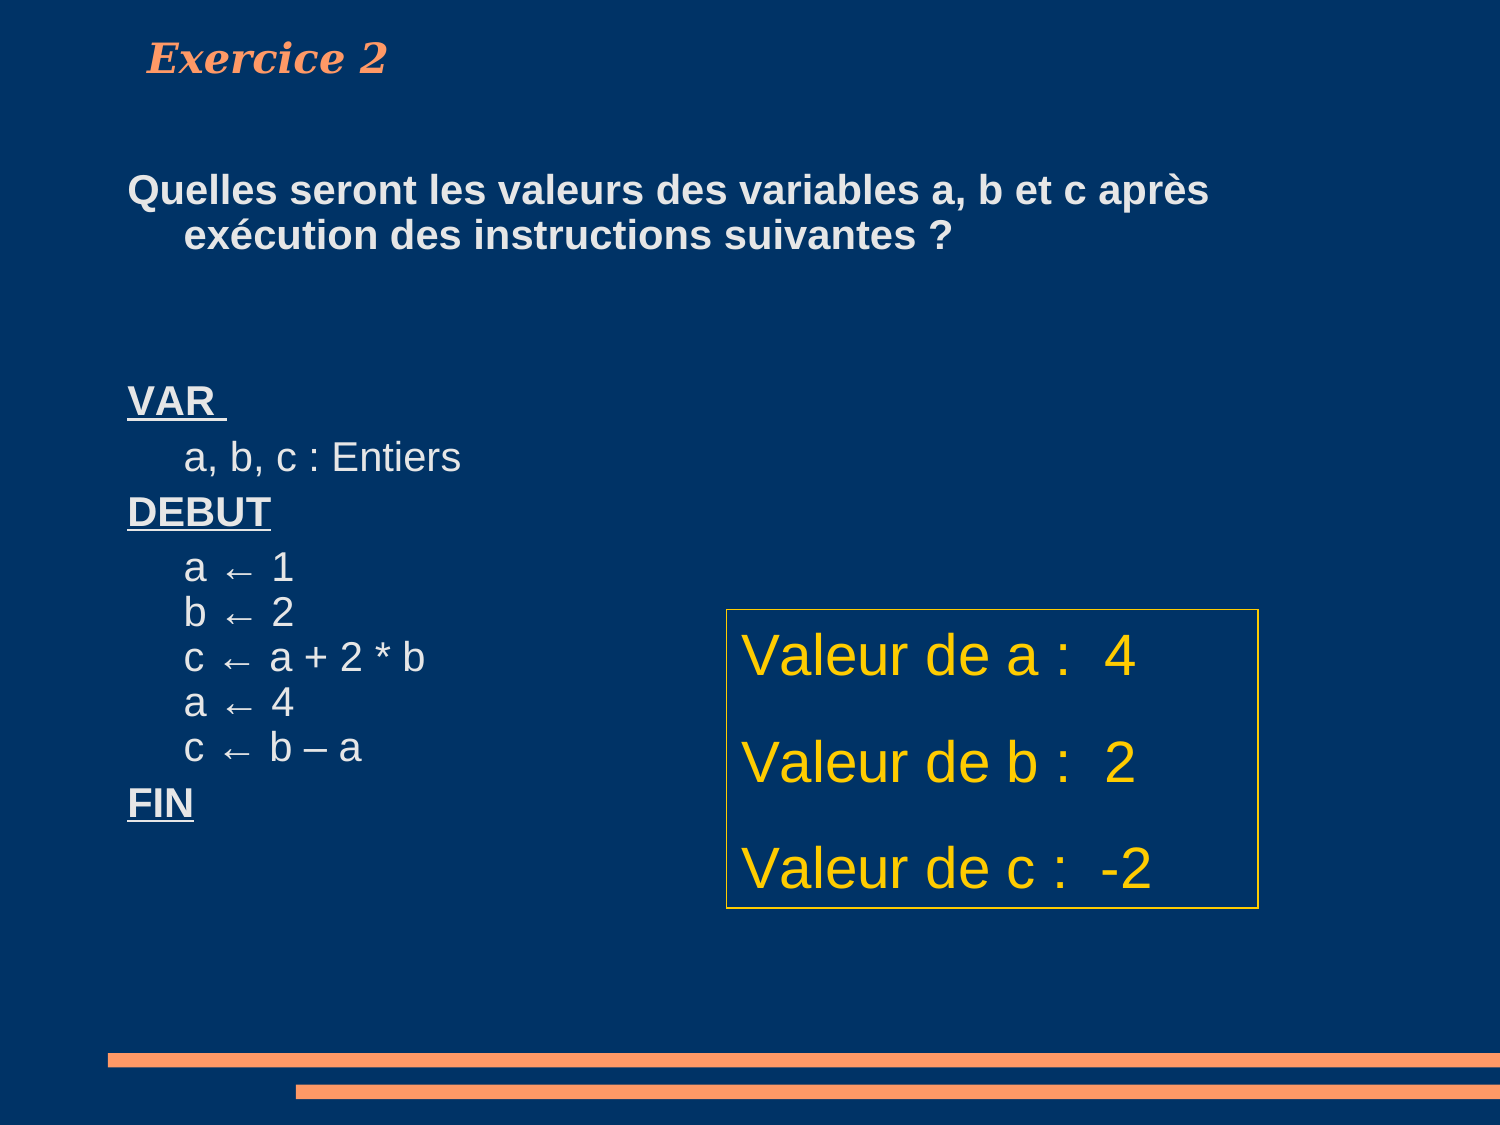

# Exercice 2
Quelles seront les valeurs des variables a, b et c après exécution des instructions suivantes ?
VAR
	a, b, c : Entiers
DEBUT
	a ← 1
b ← 2
c ← a + 2 * b
a ← 4
c ← b – a
FIN
Valeur de a : 4
Valeur de b : 2
Valeur de c : -2